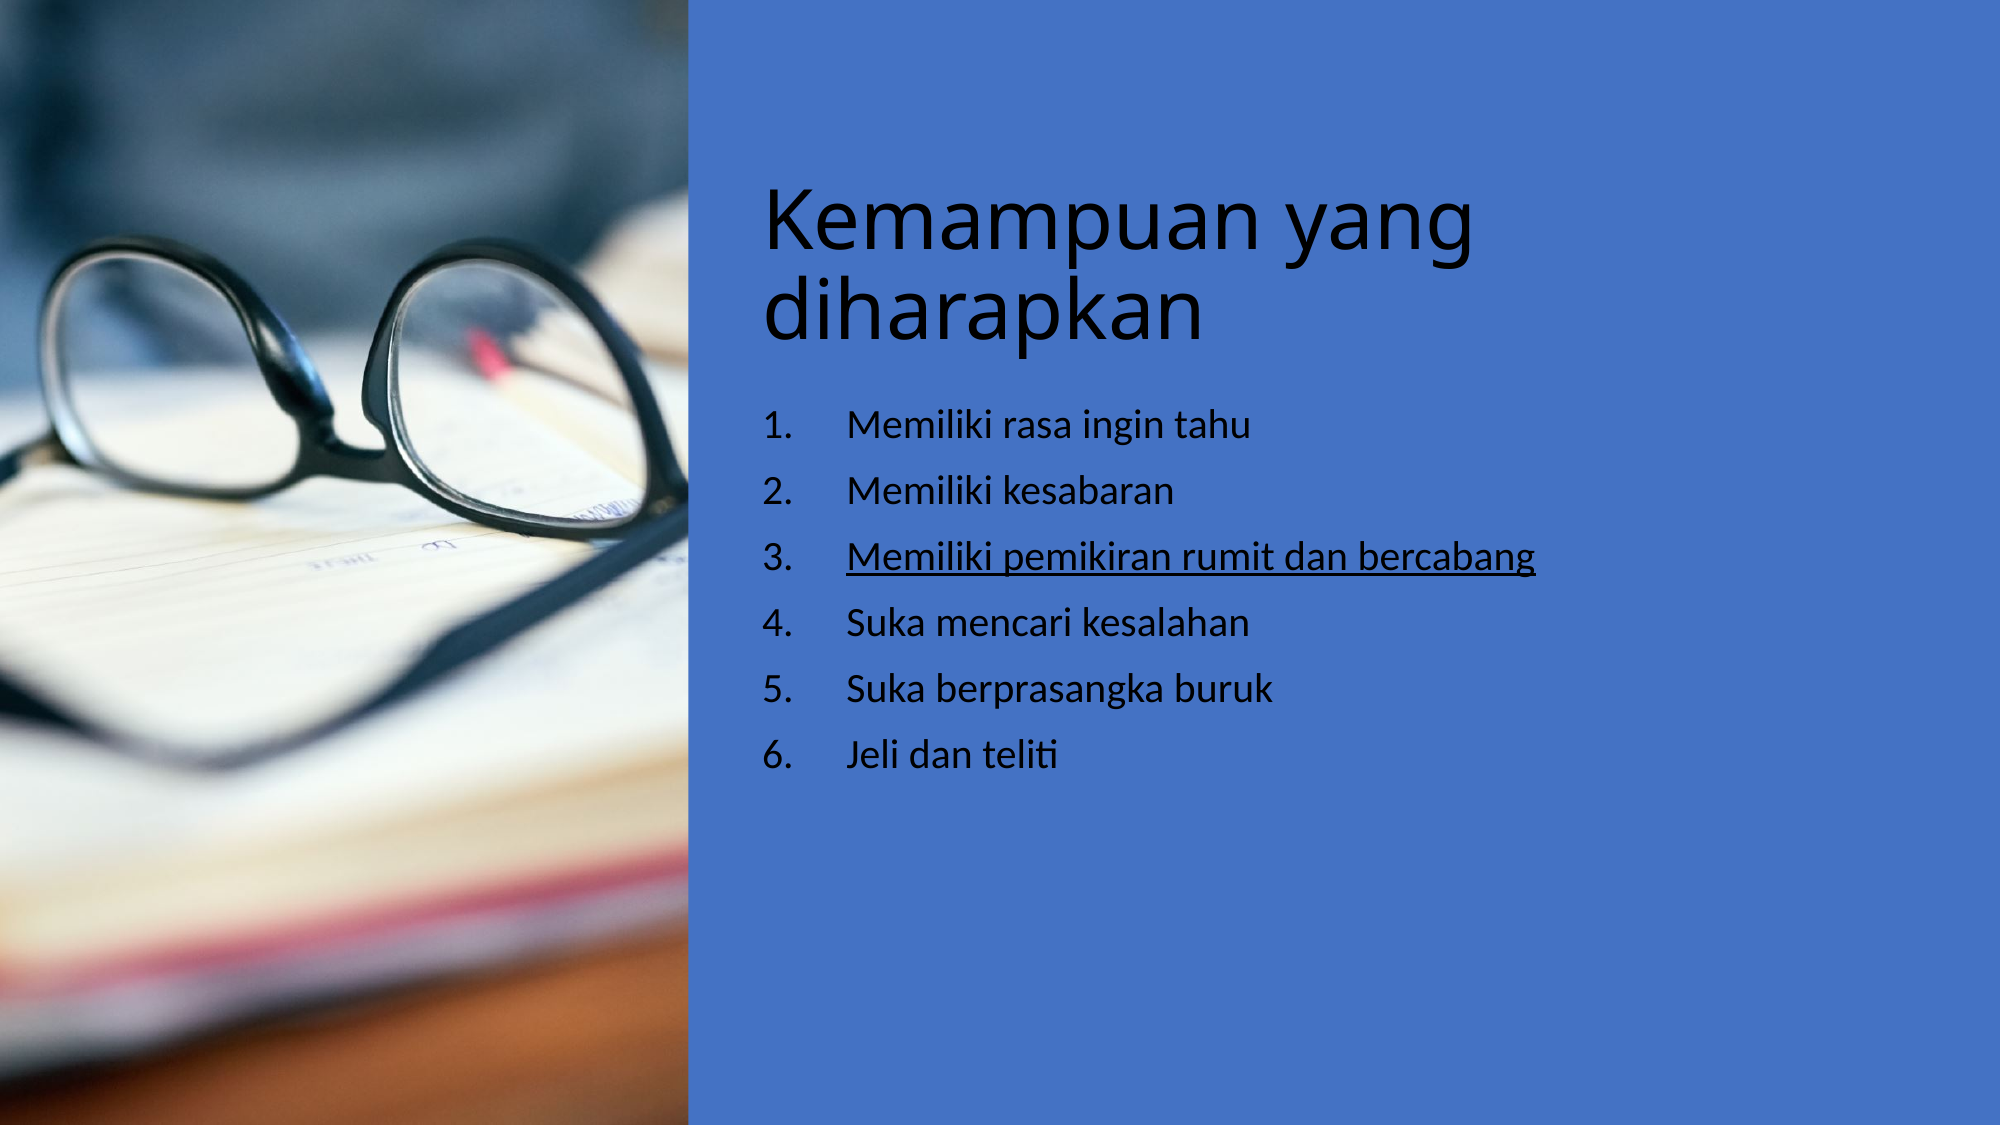

# Kemampuan yang diharapkan
Memiliki rasa ingin tahu
Memiliki kesabaran
Memiliki pemikiran rumit dan bercabang
Suka mencari kesalahan
Suka berprasangka buruk
Jeli dan teliti